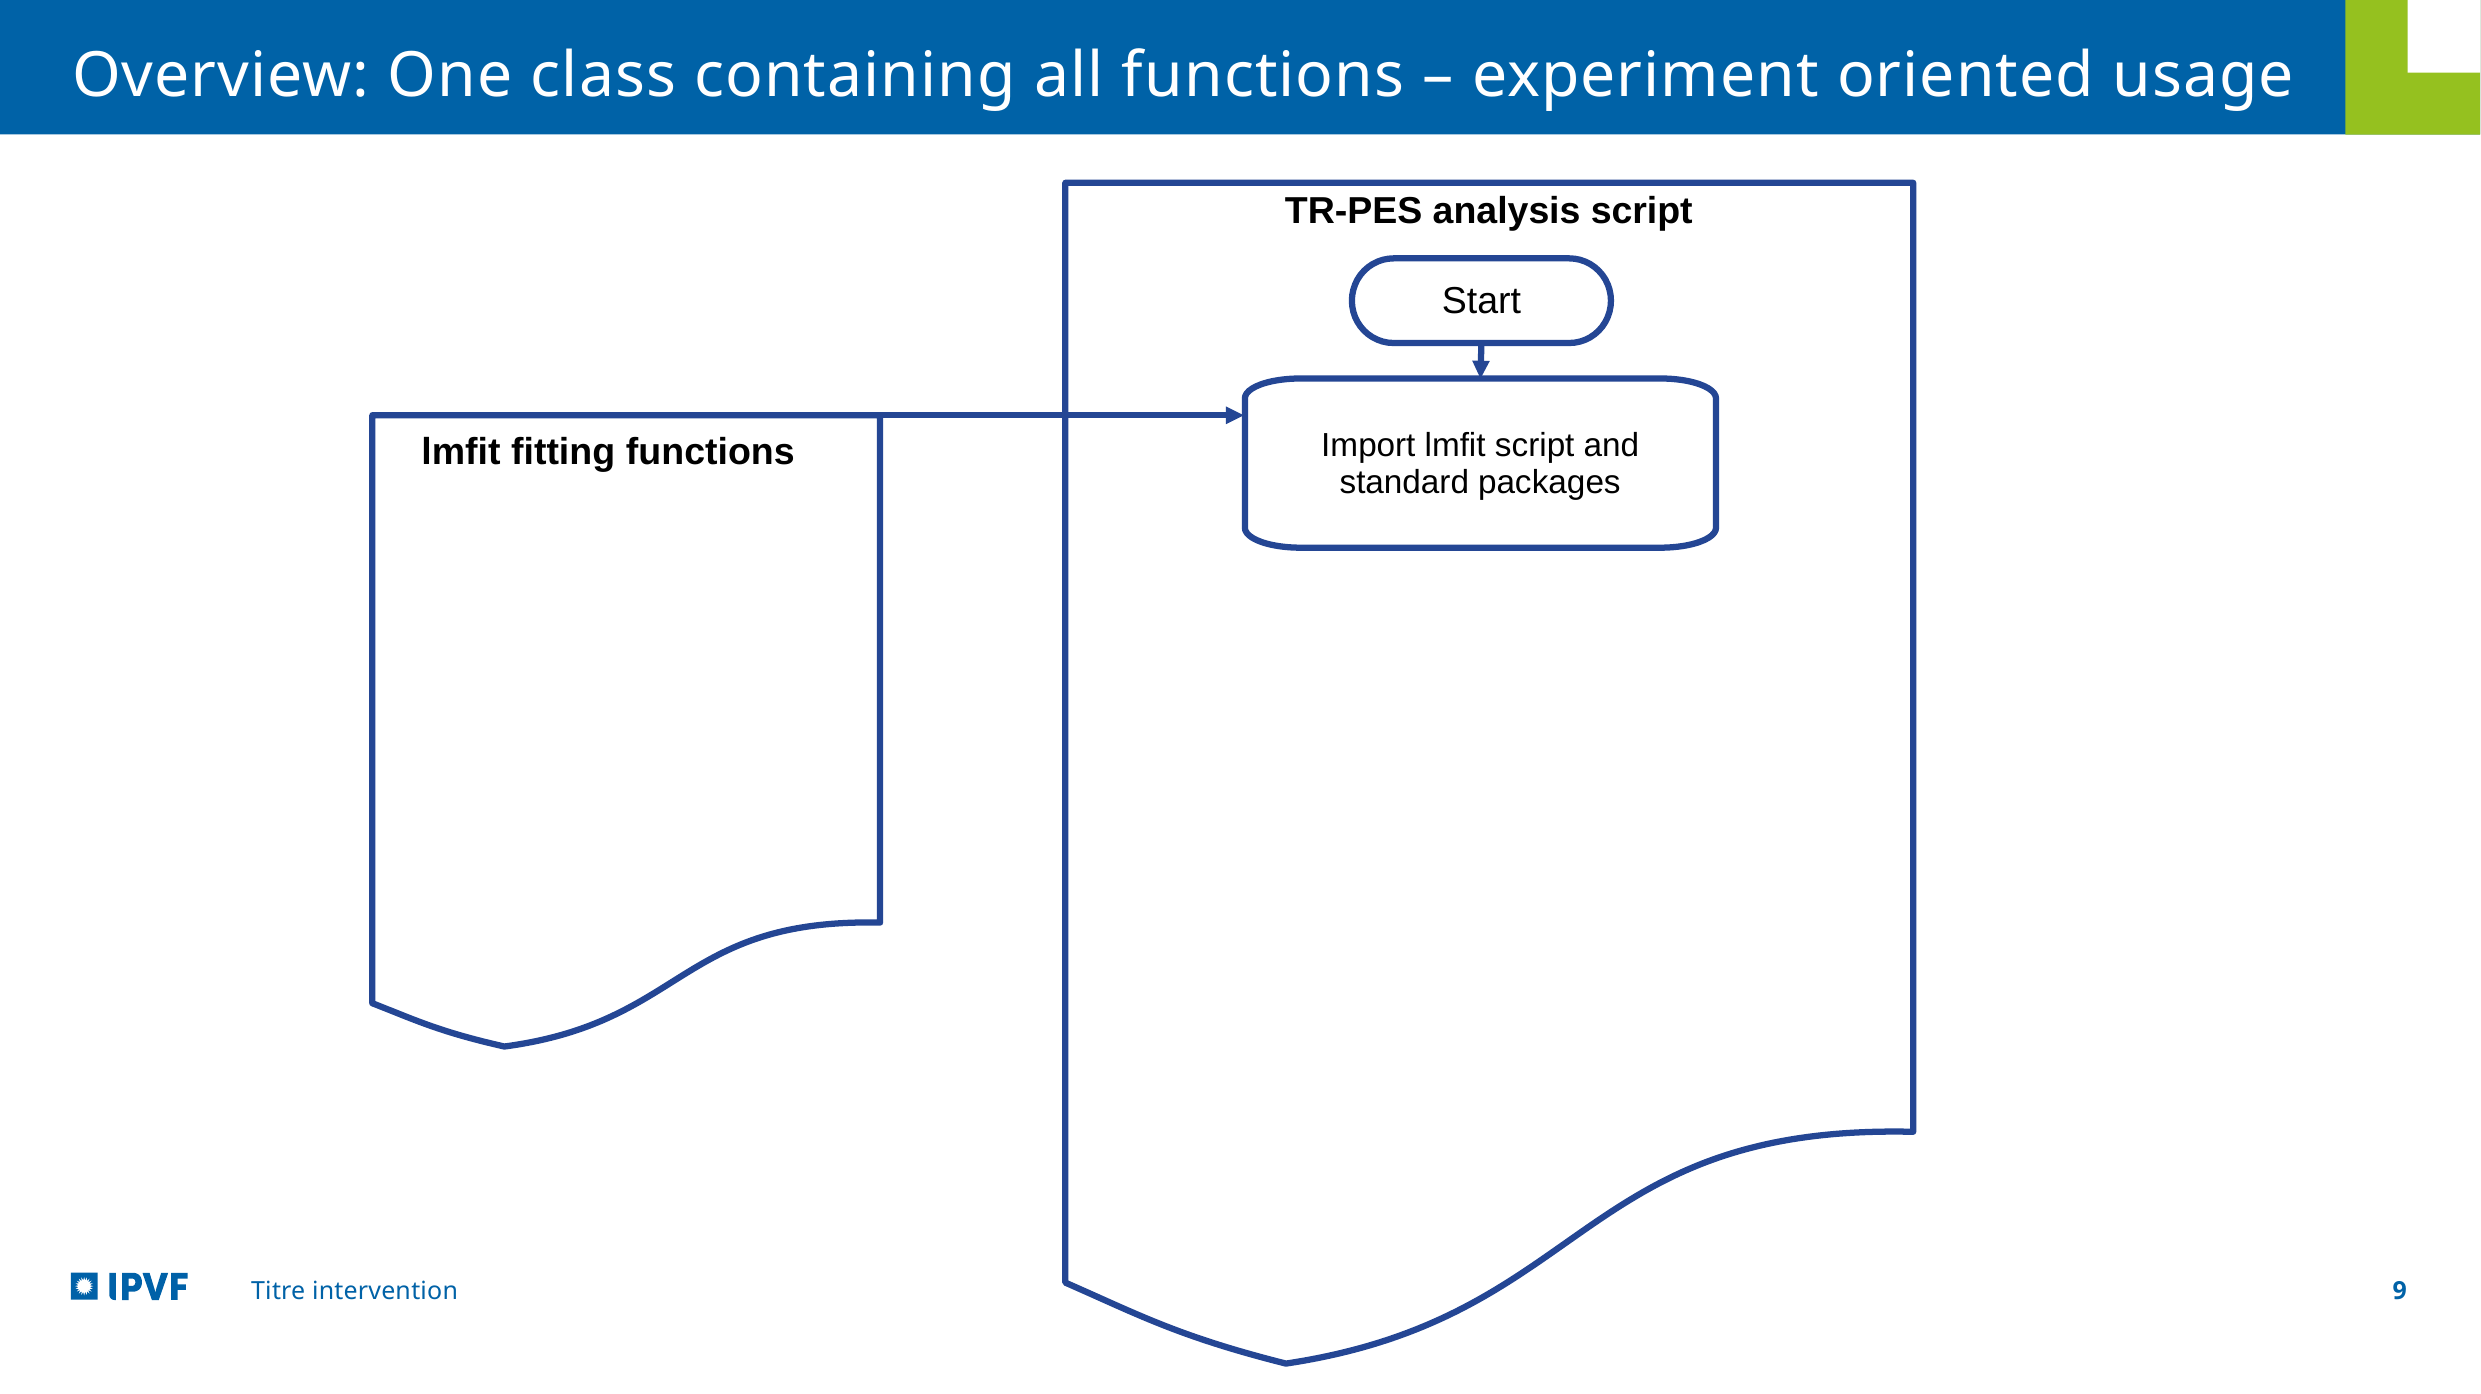

# Overview: One class containing all functions – experiment oriented usage
TR-PES analysis script
Start
Import lmfit script and standard packages
lmfit fitting functions
9